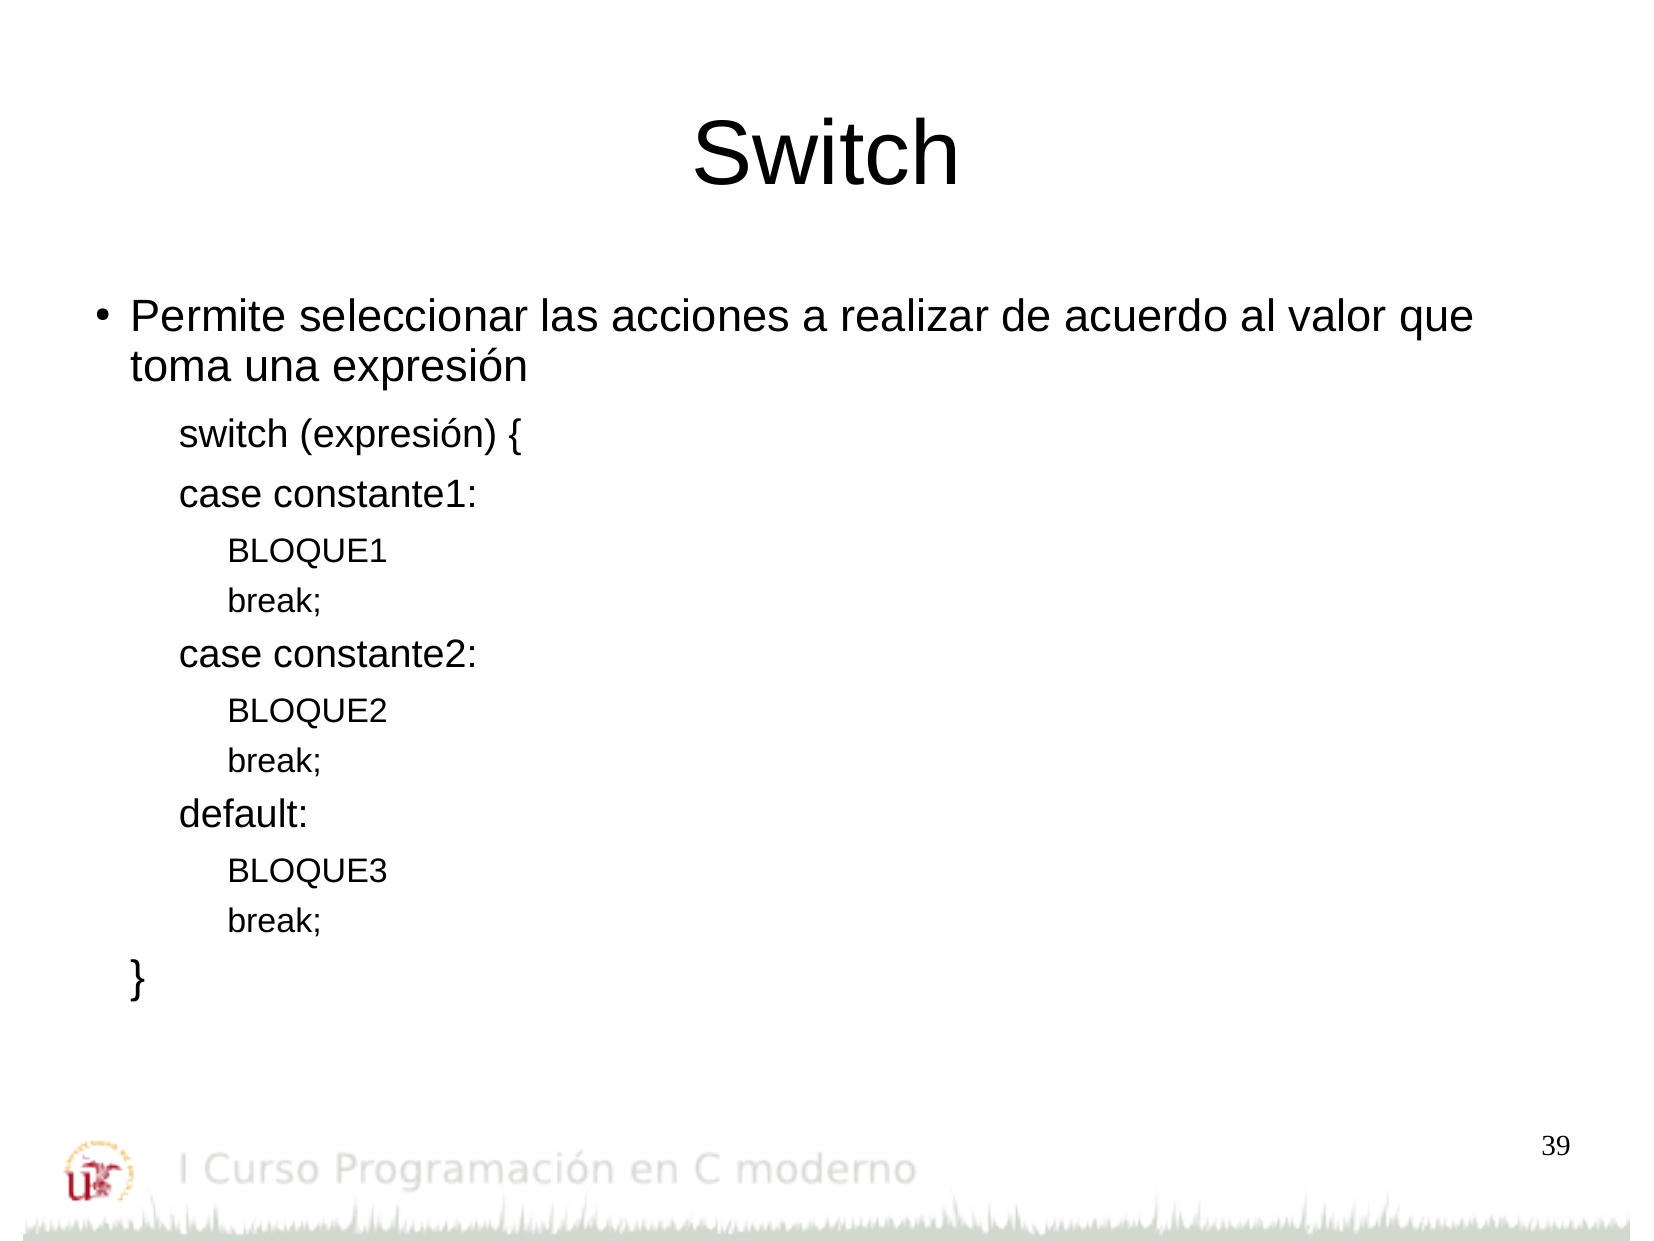

# Switch
Permite seleccionar las acciones a realizar de acuerdo al valor que toma una expresión
switch (expresión) {
case constante1:
BLOQUE1
break;
case constante2:
BLOQUE2
break;
default:
BLOQUE3
break;
}
39